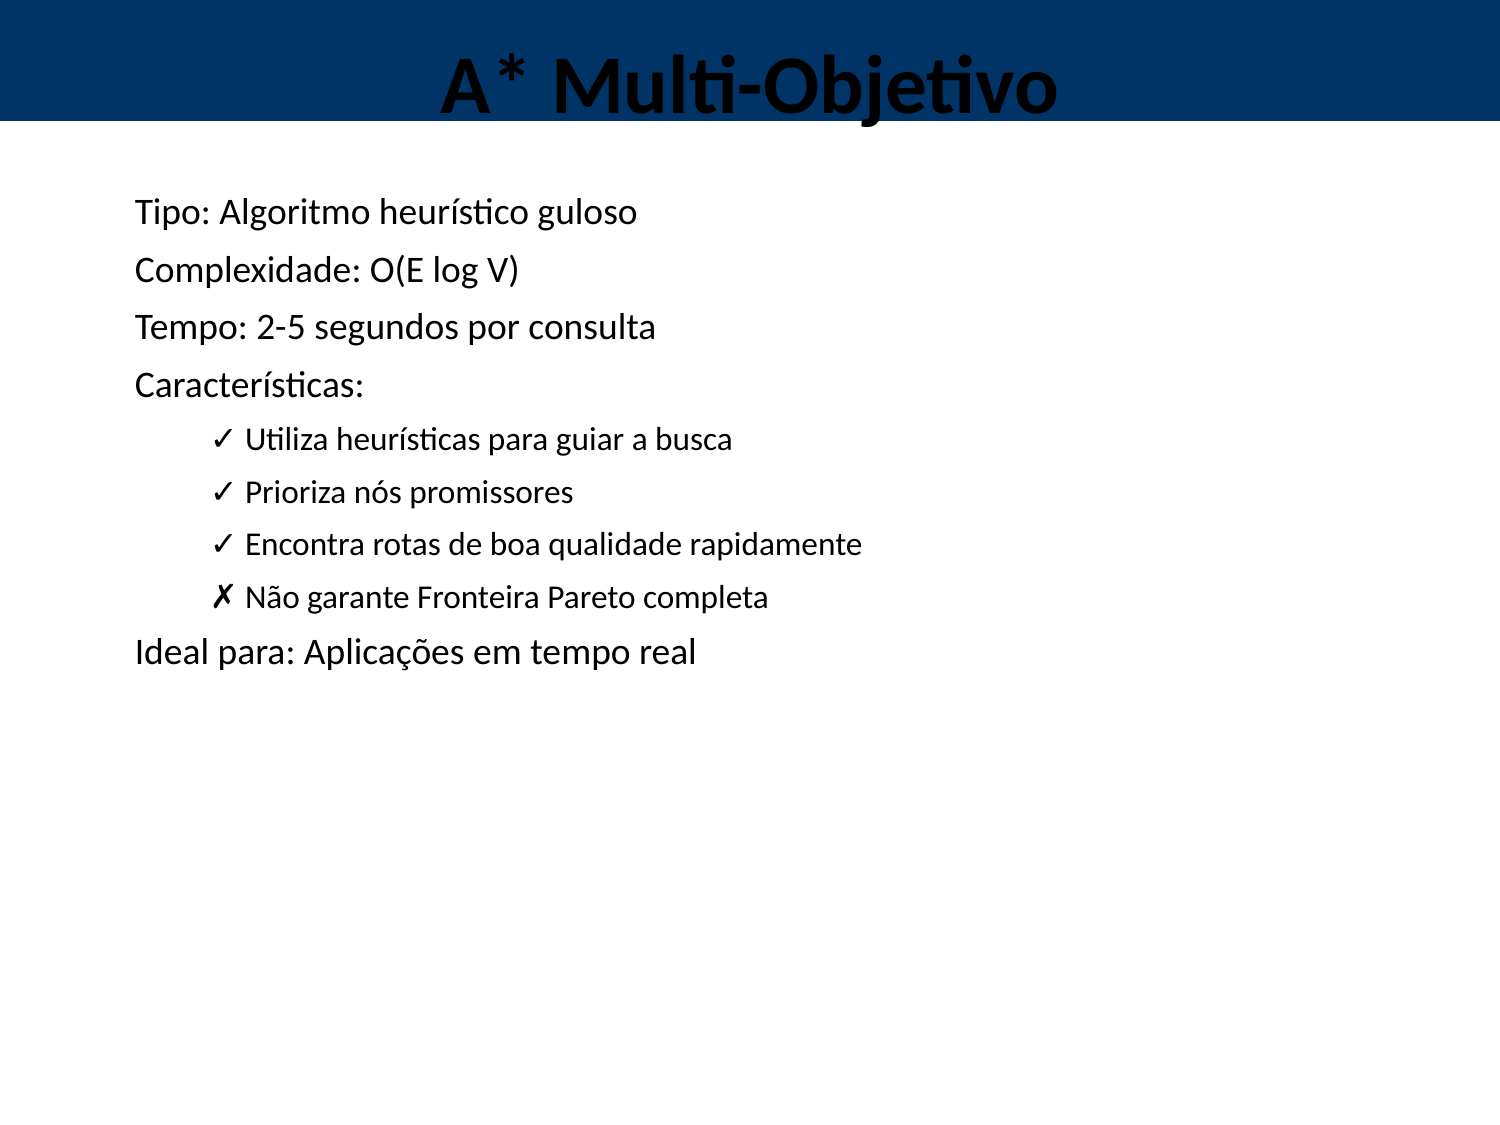

A* Multi-Objetivo
Tipo: Algoritmo heurístico guloso
Complexidade: O(E log V)
Tempo: 2-5 segundos por consulta
Características:
✓ Utiliza heurísticas para guiar a busca
✓ Prioriza nós promissores
✓ Encontra rotas de boa qualidade rapidamente
✗ Não garante Fronteira Pareto completa
Ideal para: Aplicações em tempo real